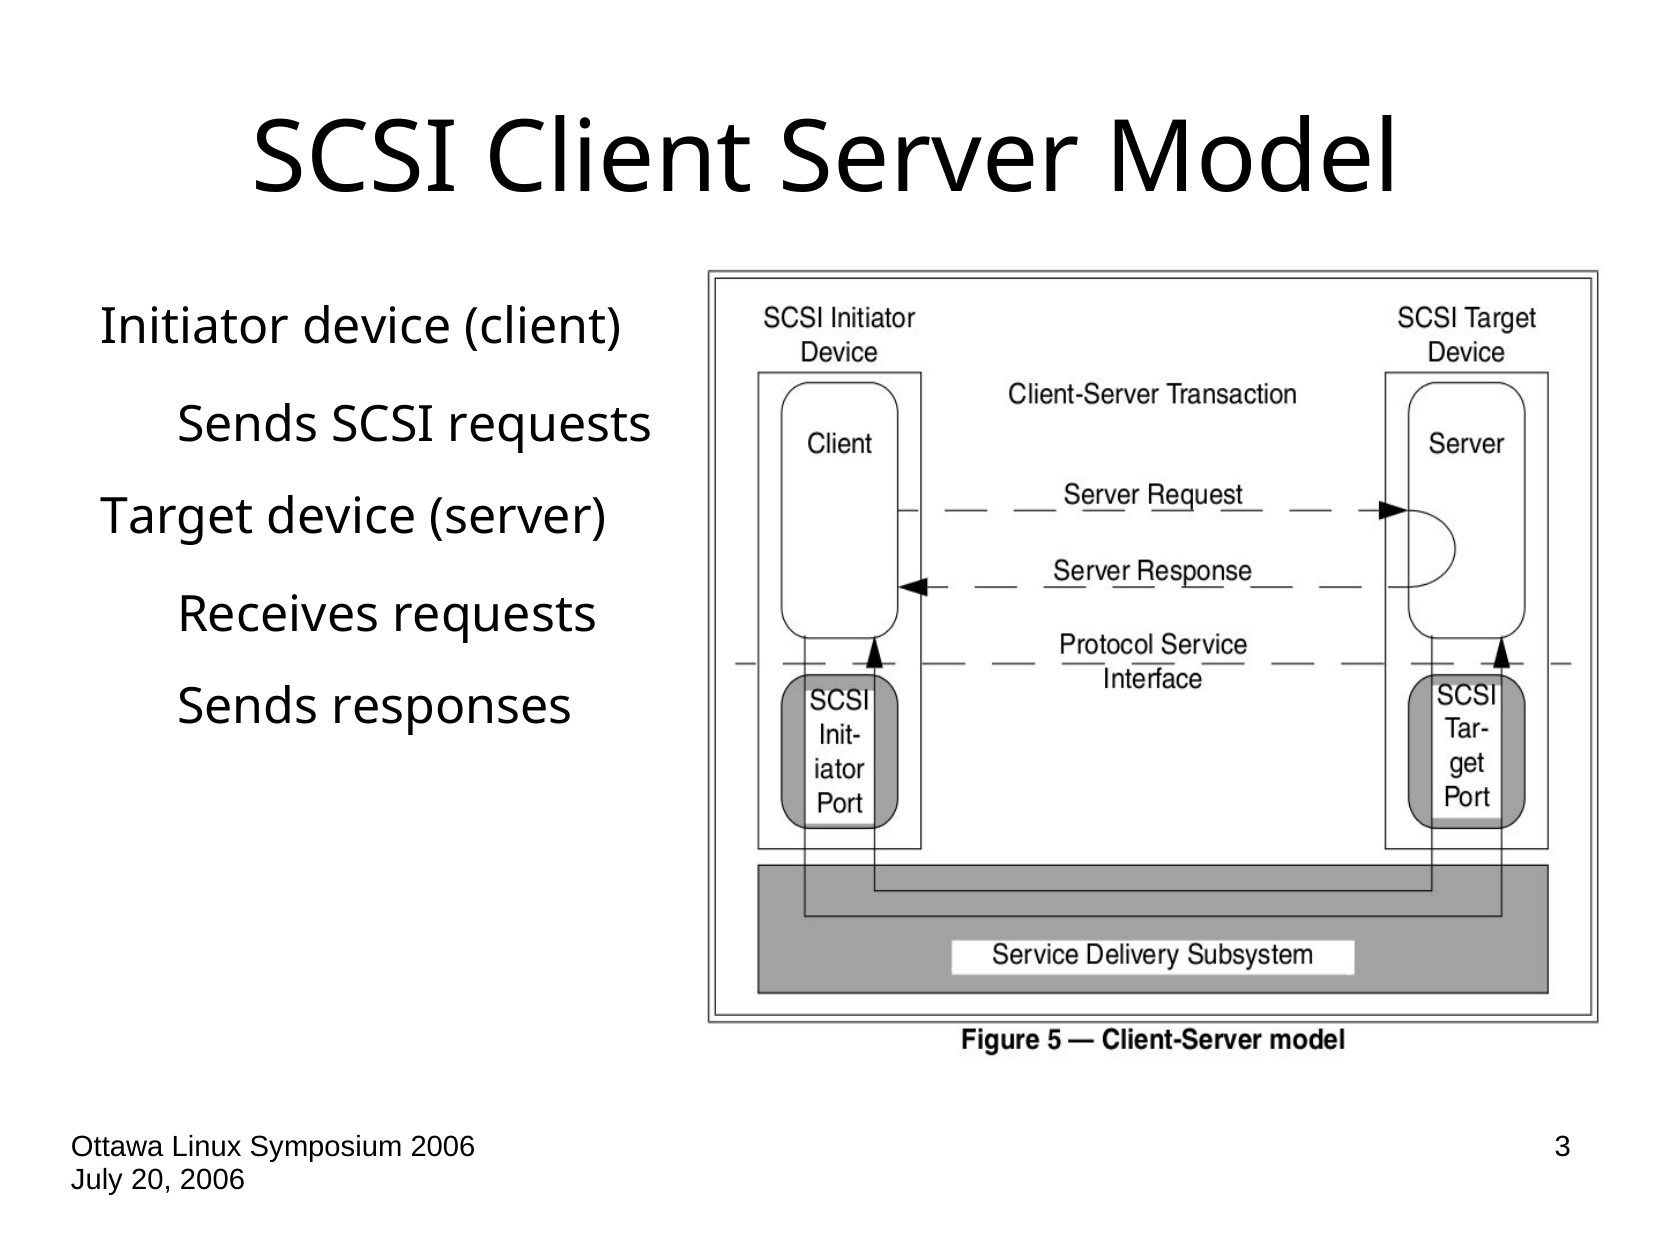

# SCSI Client Server Model
Initiator device (client)
Sends SCSI requests
Target device (server)
Receives requests
Sends responses
3